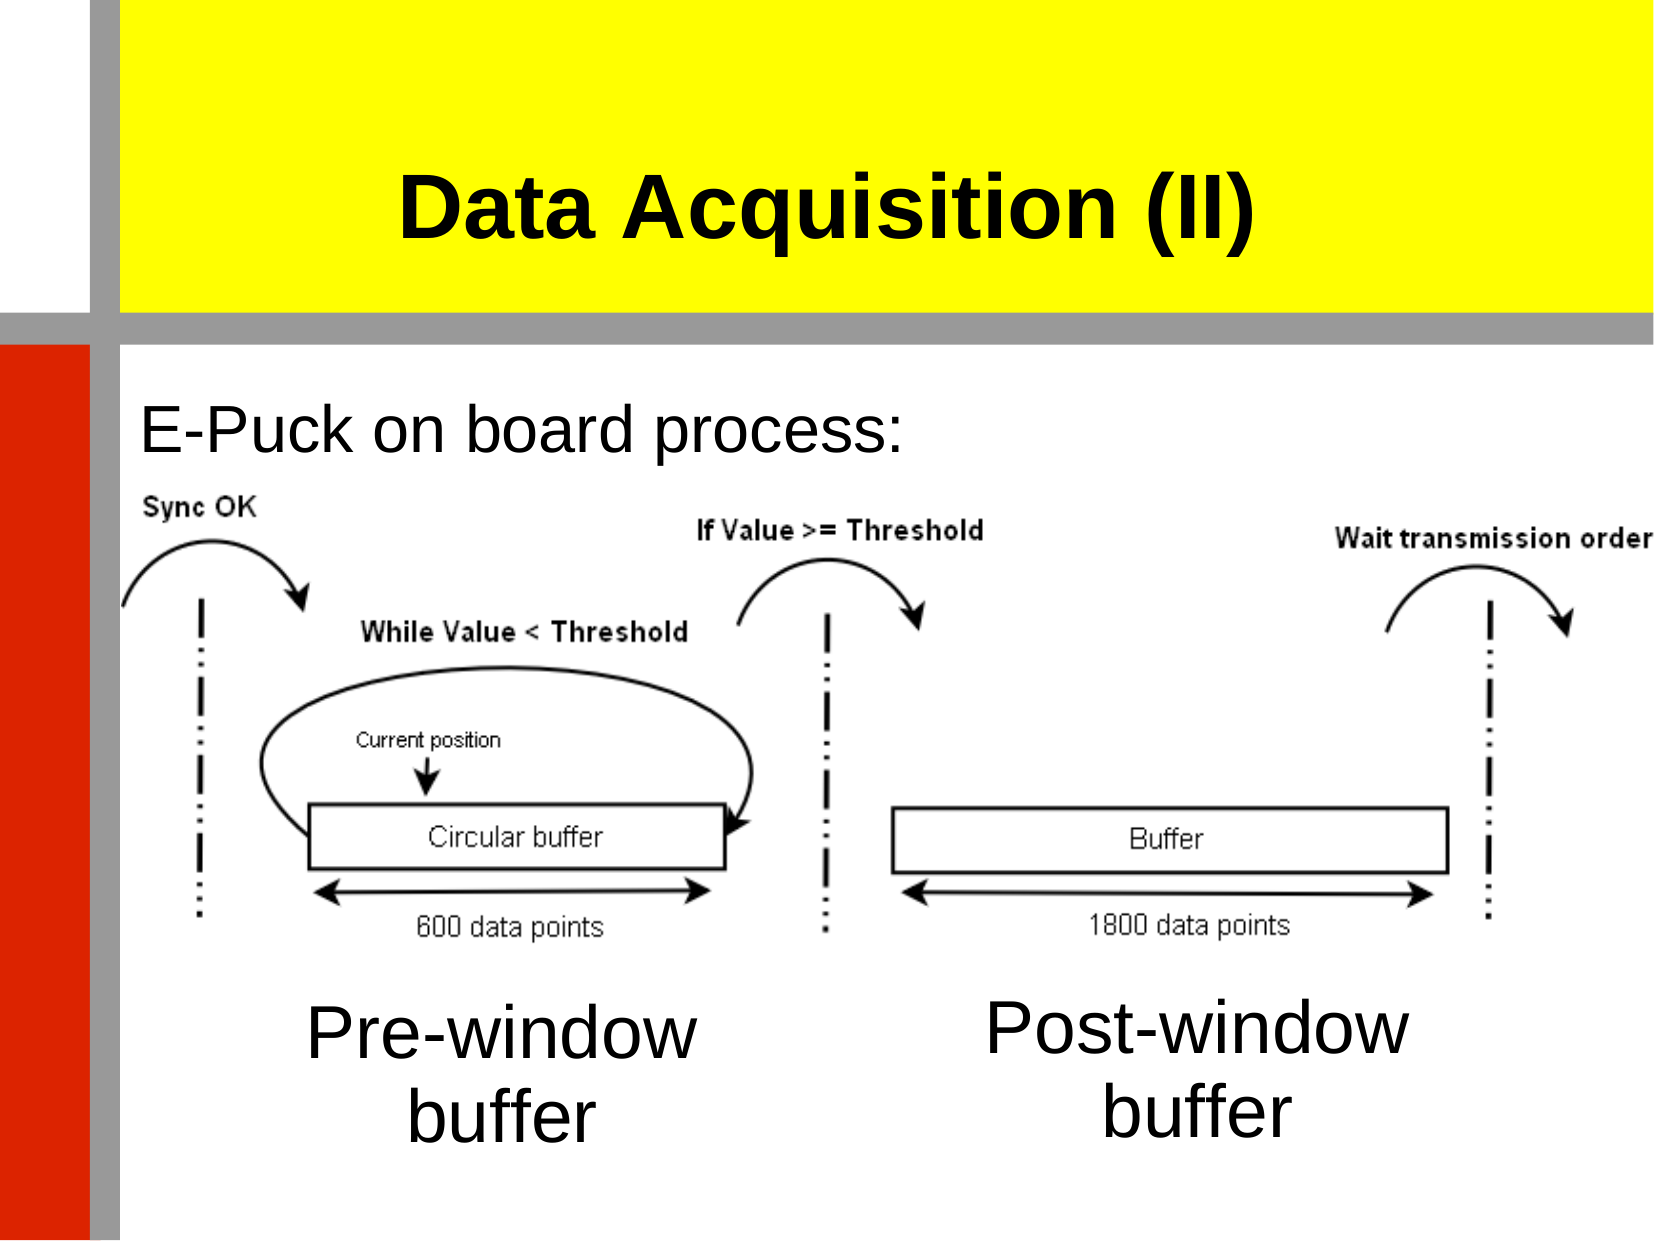

# Data Acquisition (II)
E-Puck on board process:
Post-window
buffer
Pre-window
buffer